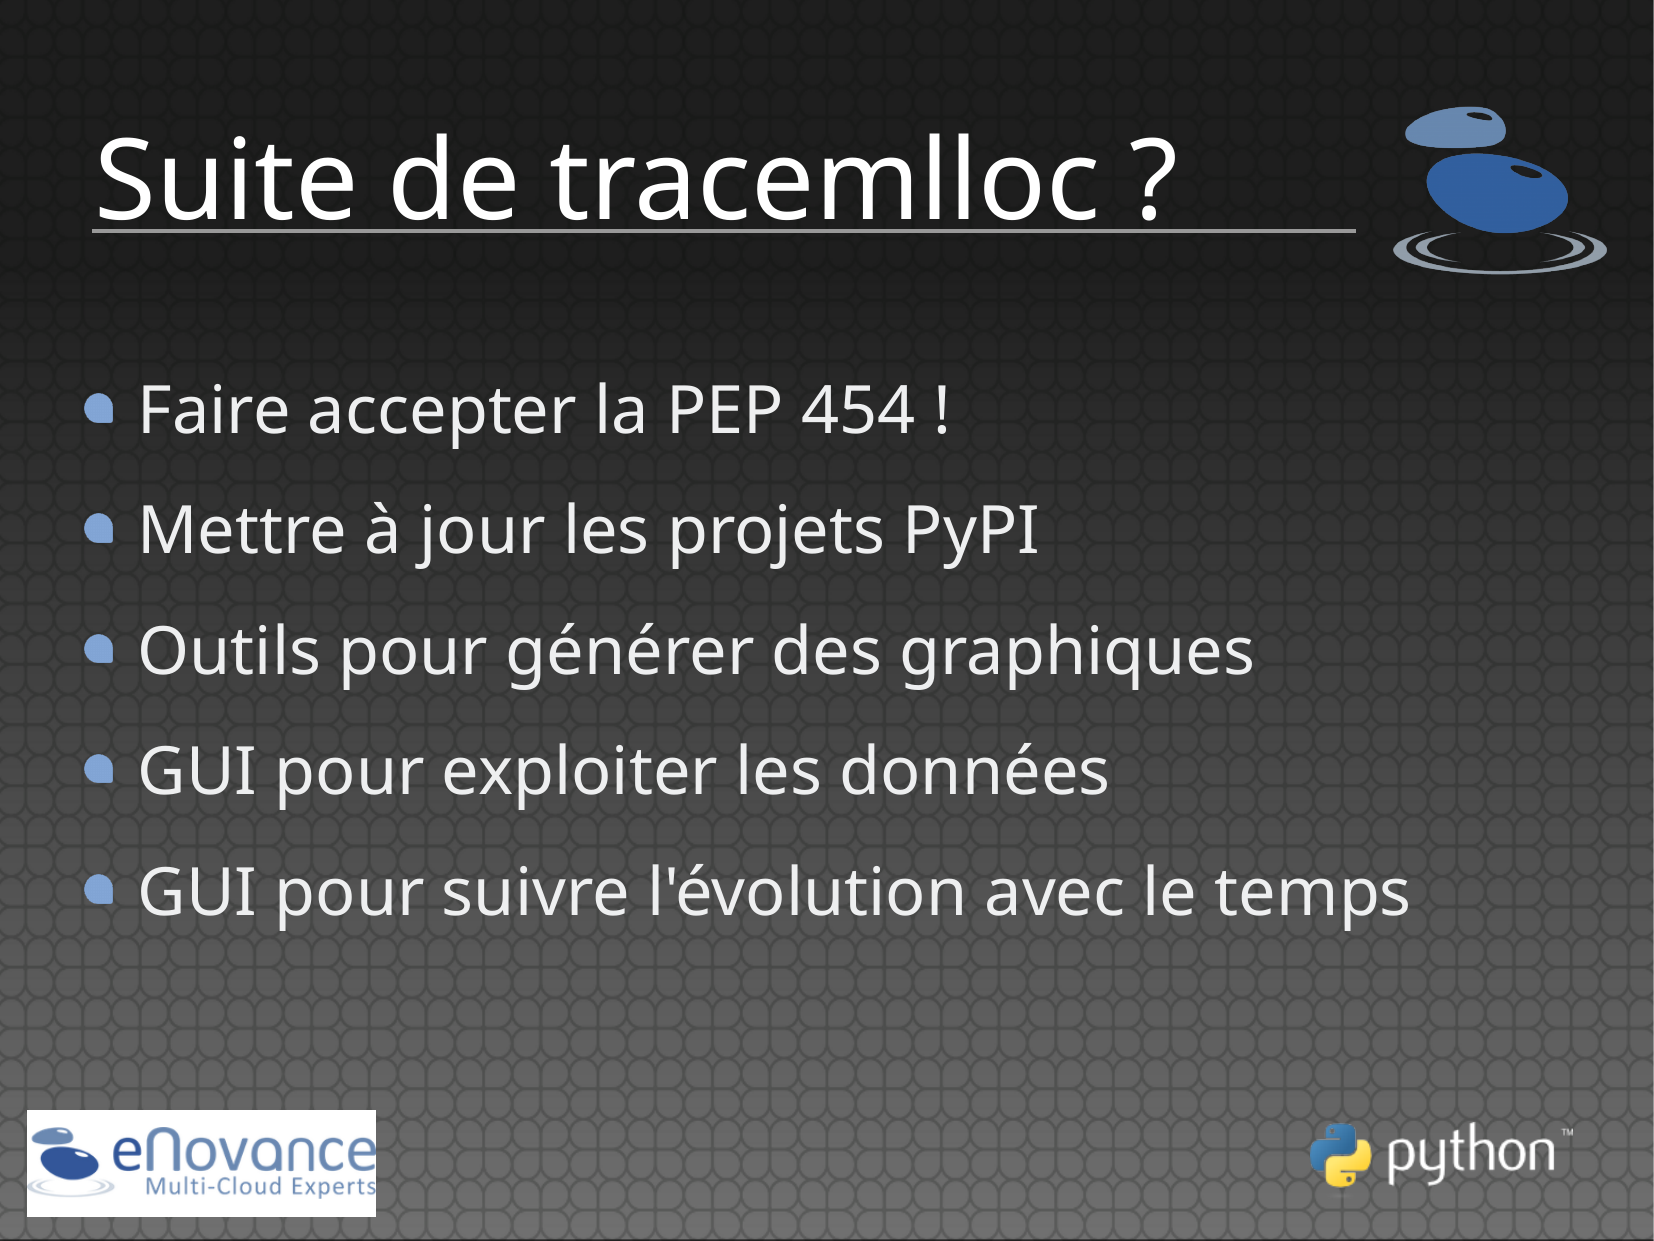

Suite de tracemlloc ?
# Faire accepter la PEP 454 !
Mettre à jour les projets PyPI
Outils pour générer des graphiques
GUI pour exploiter les données
GUI pour suivre l'évolution avec le temps